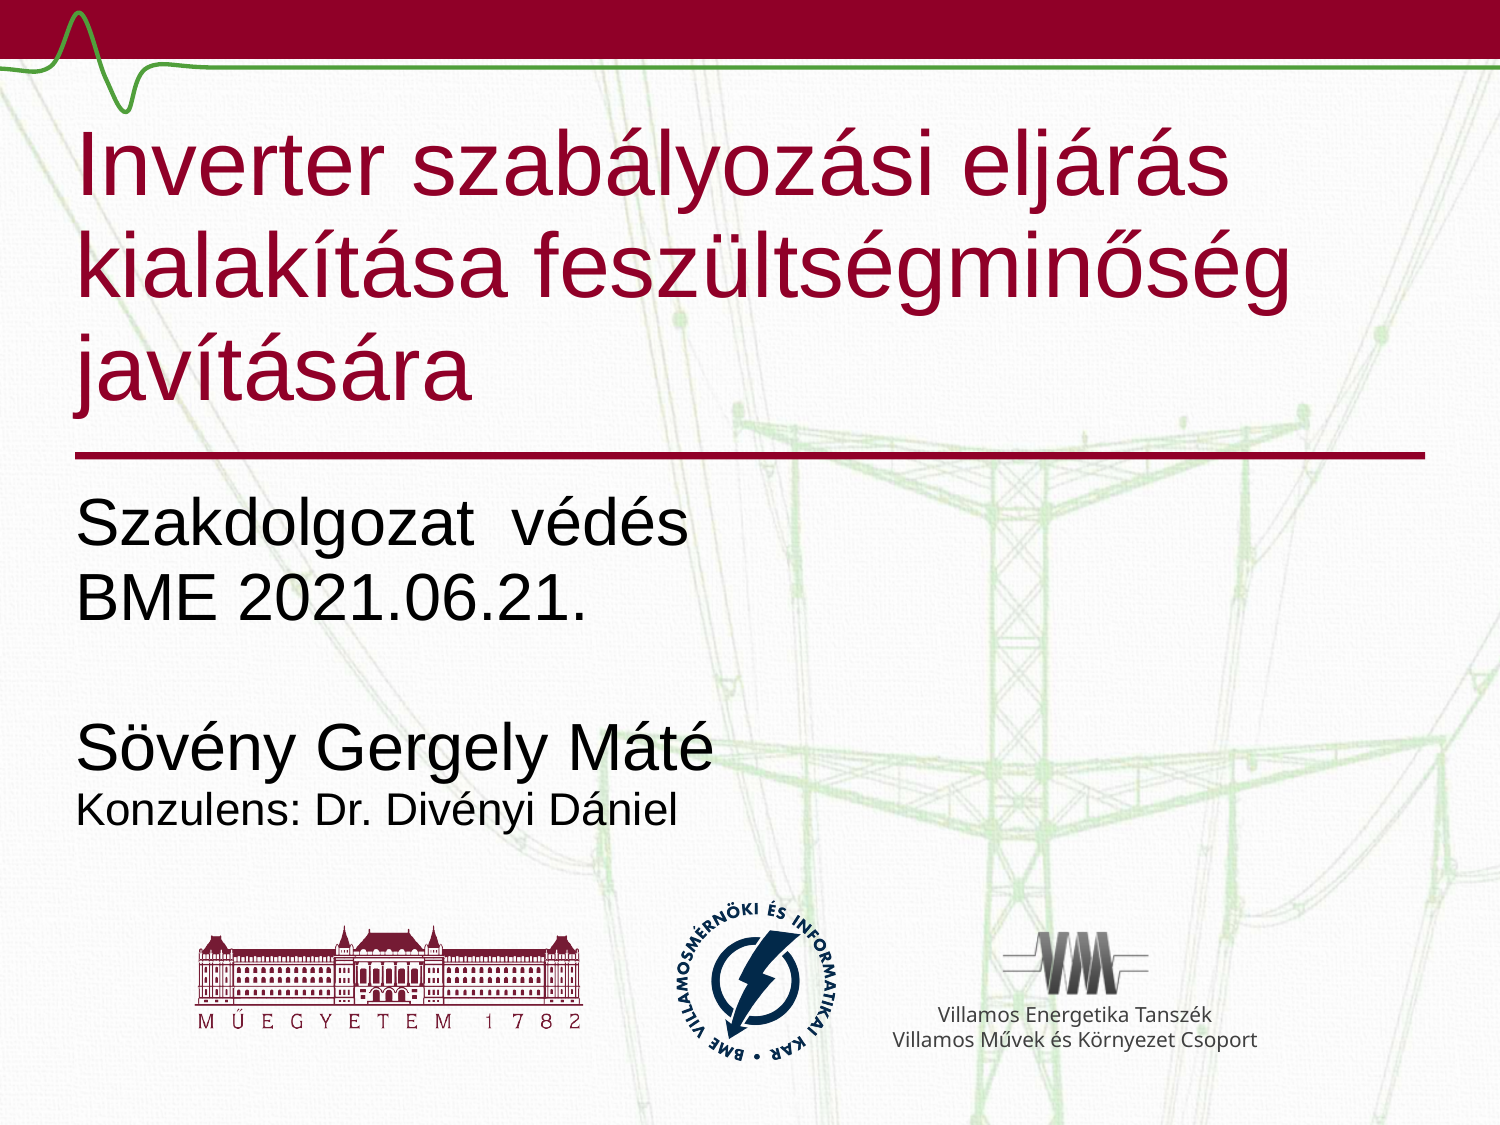

# Inverter szabályozási eljárás kialakítása feszültségminőség javítására
Szakdolgozat védés
BME 2021.06.21.
Sövény Gergely Máté
Konzulens: Dr. Divényi Dániel
Villamos Energetika Tanszék
Villamos Művek és Környezet Csoport